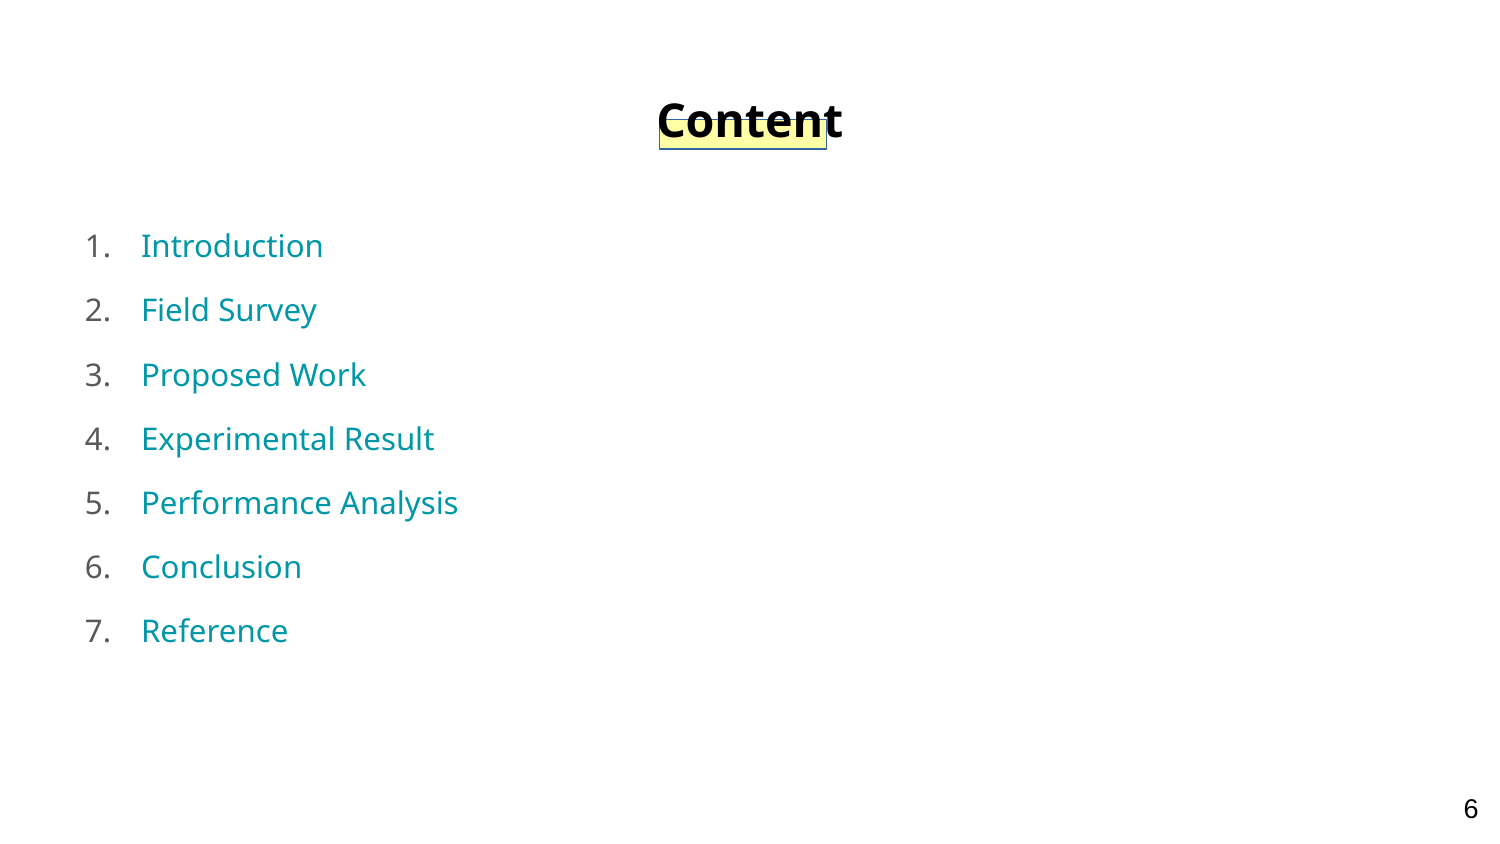

Content
Introduction
Field Survey
Proposed Work
Experimental Result
Performance Analysis
Conclusion
Reference